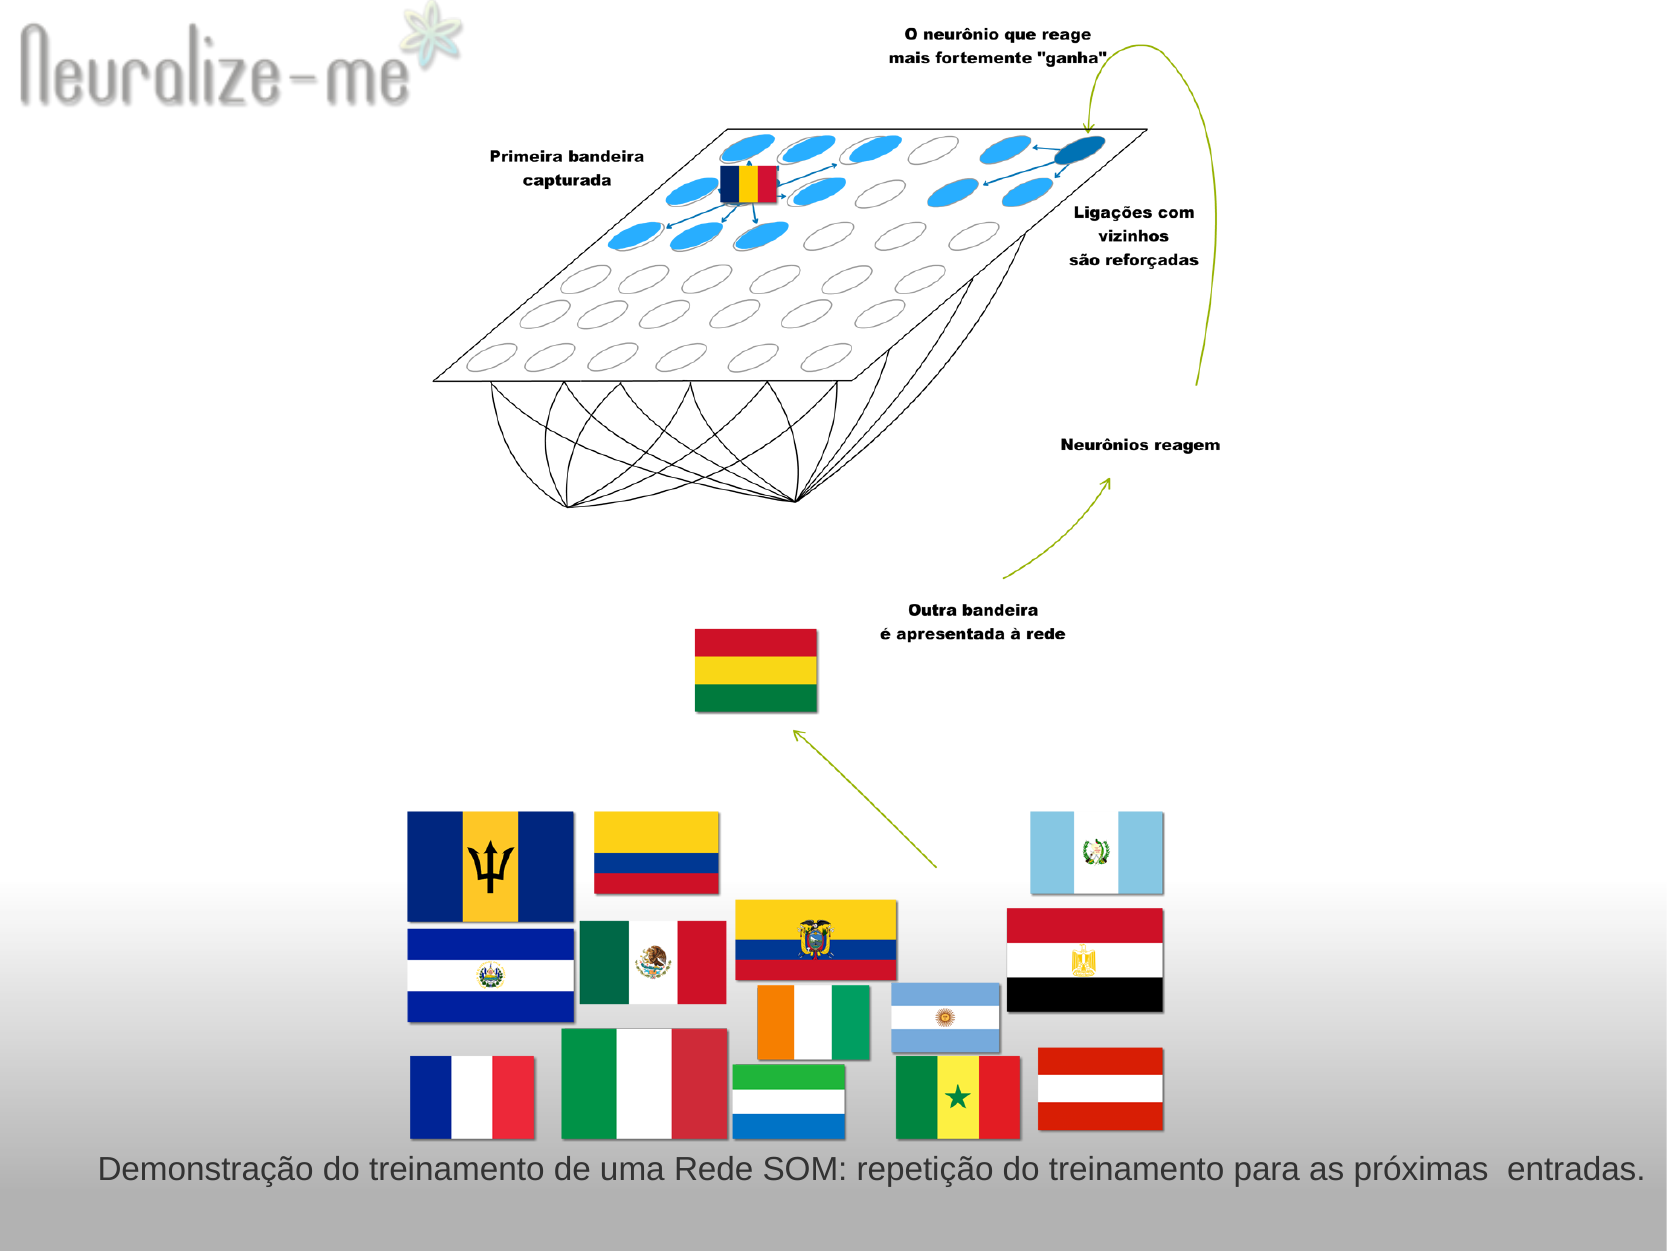

Demonstração do treinamento de uma Rede SOM: repetição do treinamento para as próximas  entradas.